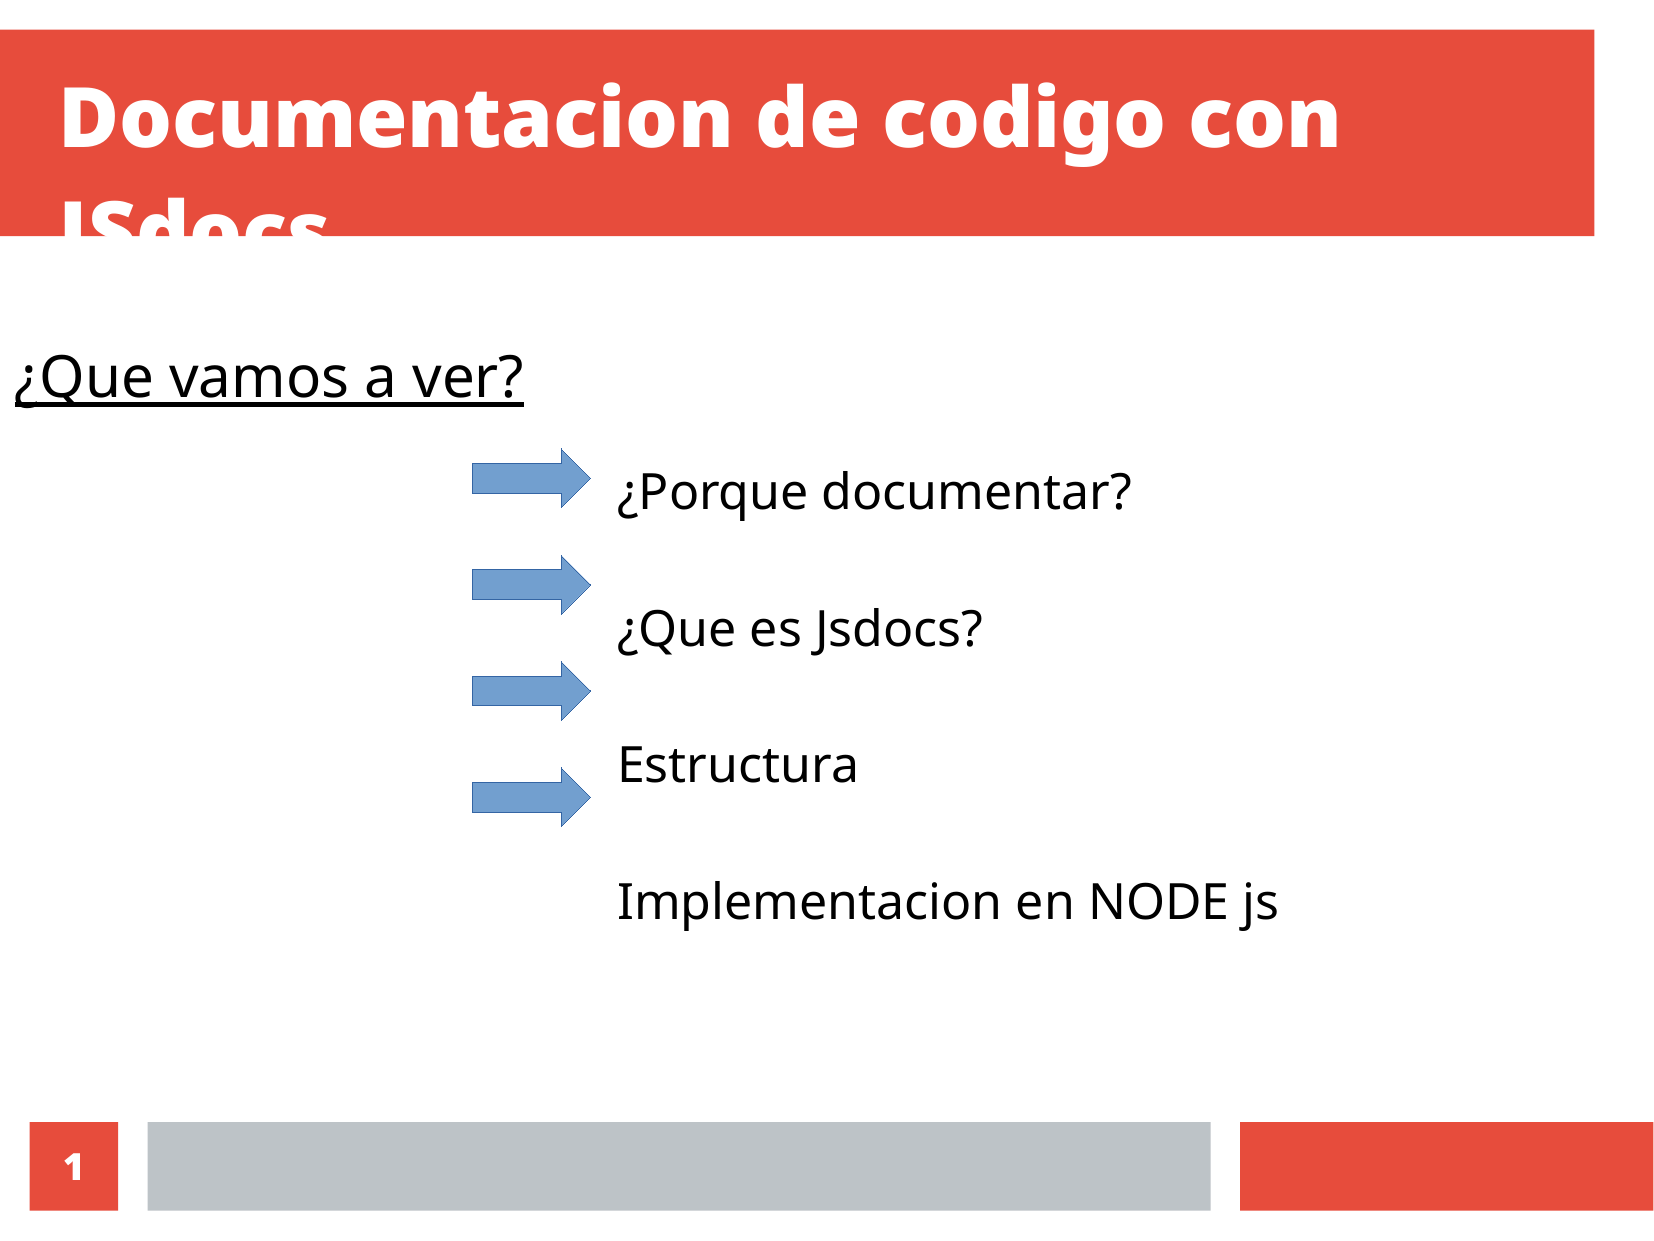

# Documentacion de codigo con JSdocs
¿Que vamos a ver?
¿Porque documentar?
¿Que es Jsdocs?
Estructura
Implementacion en NODE js
1